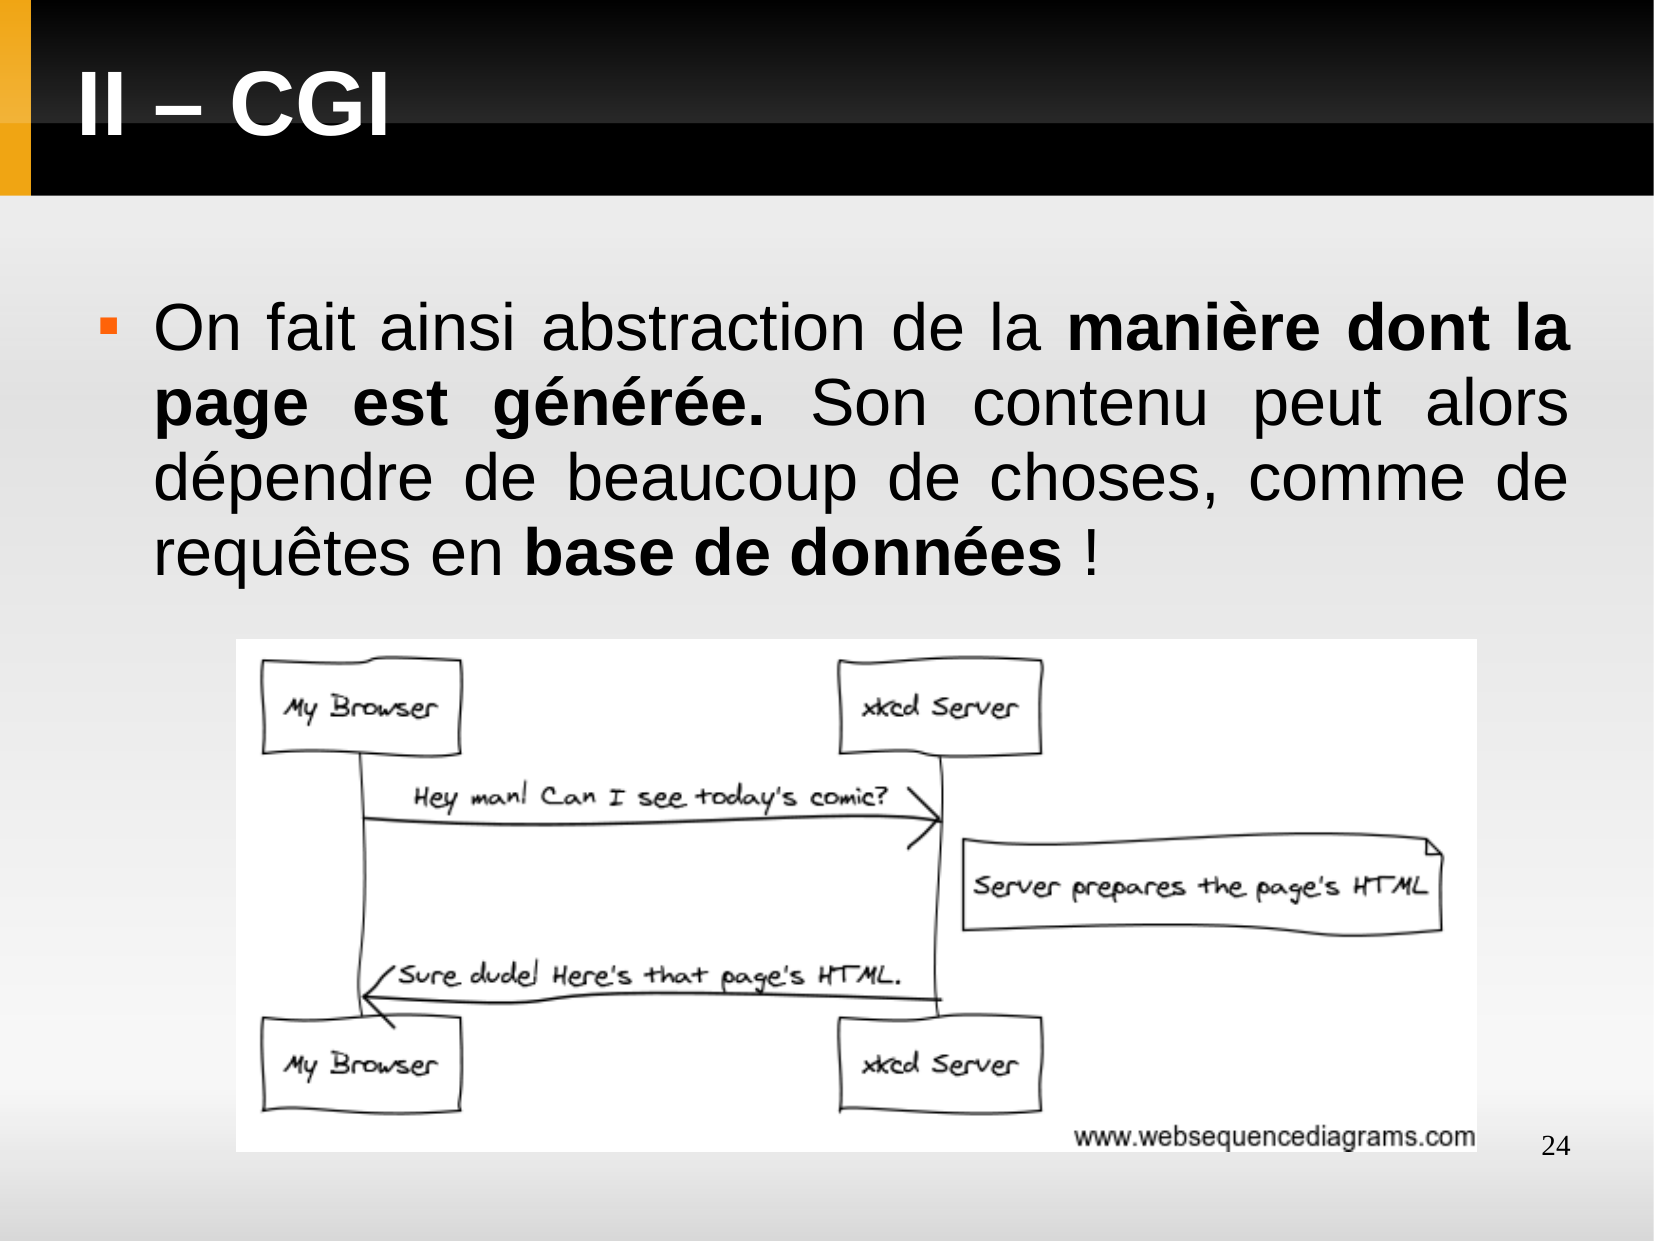

# II – CGI
On fait ainsi abstraction de la manière dont la page est générée. Son contenu peut alors dépendre de beaucoup de choses, comme de requêtes en base de données !
24